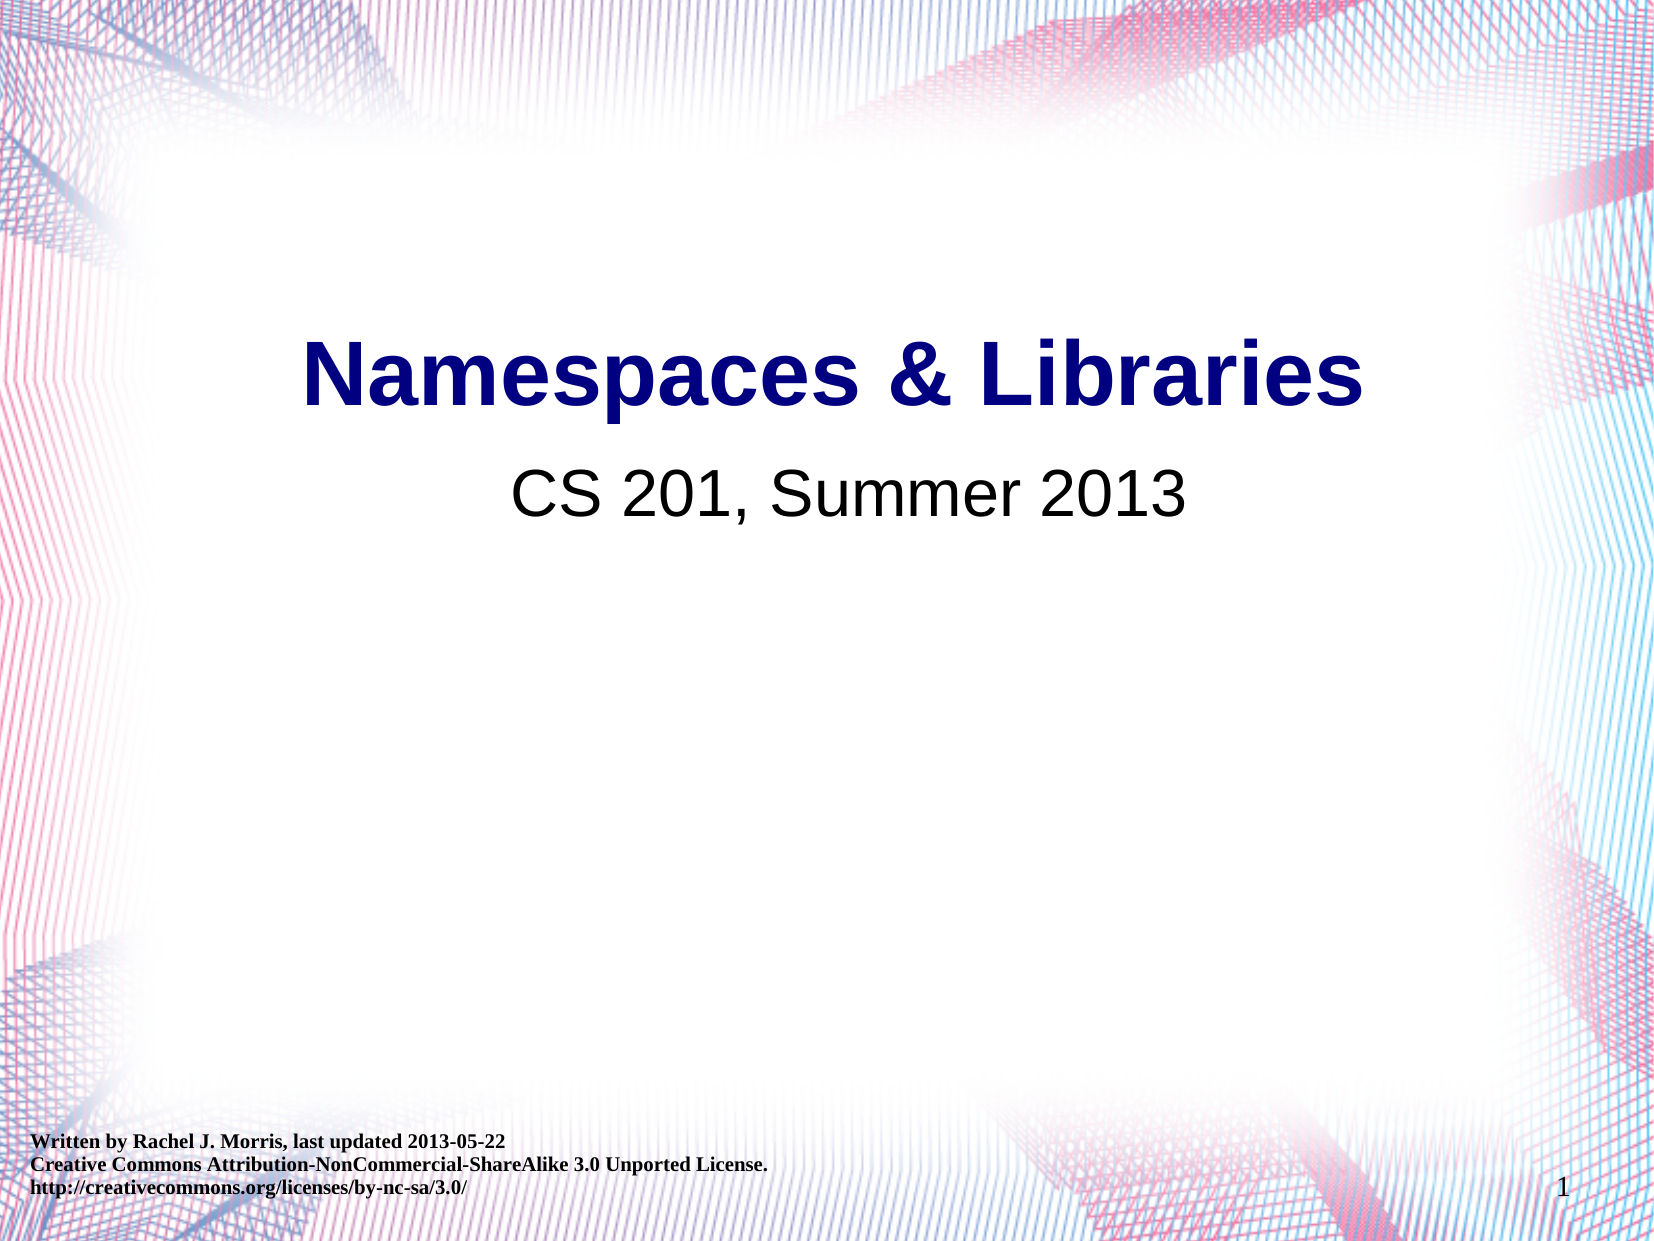

# Namespaces & Libraries
CS 201, Summer 2013
1